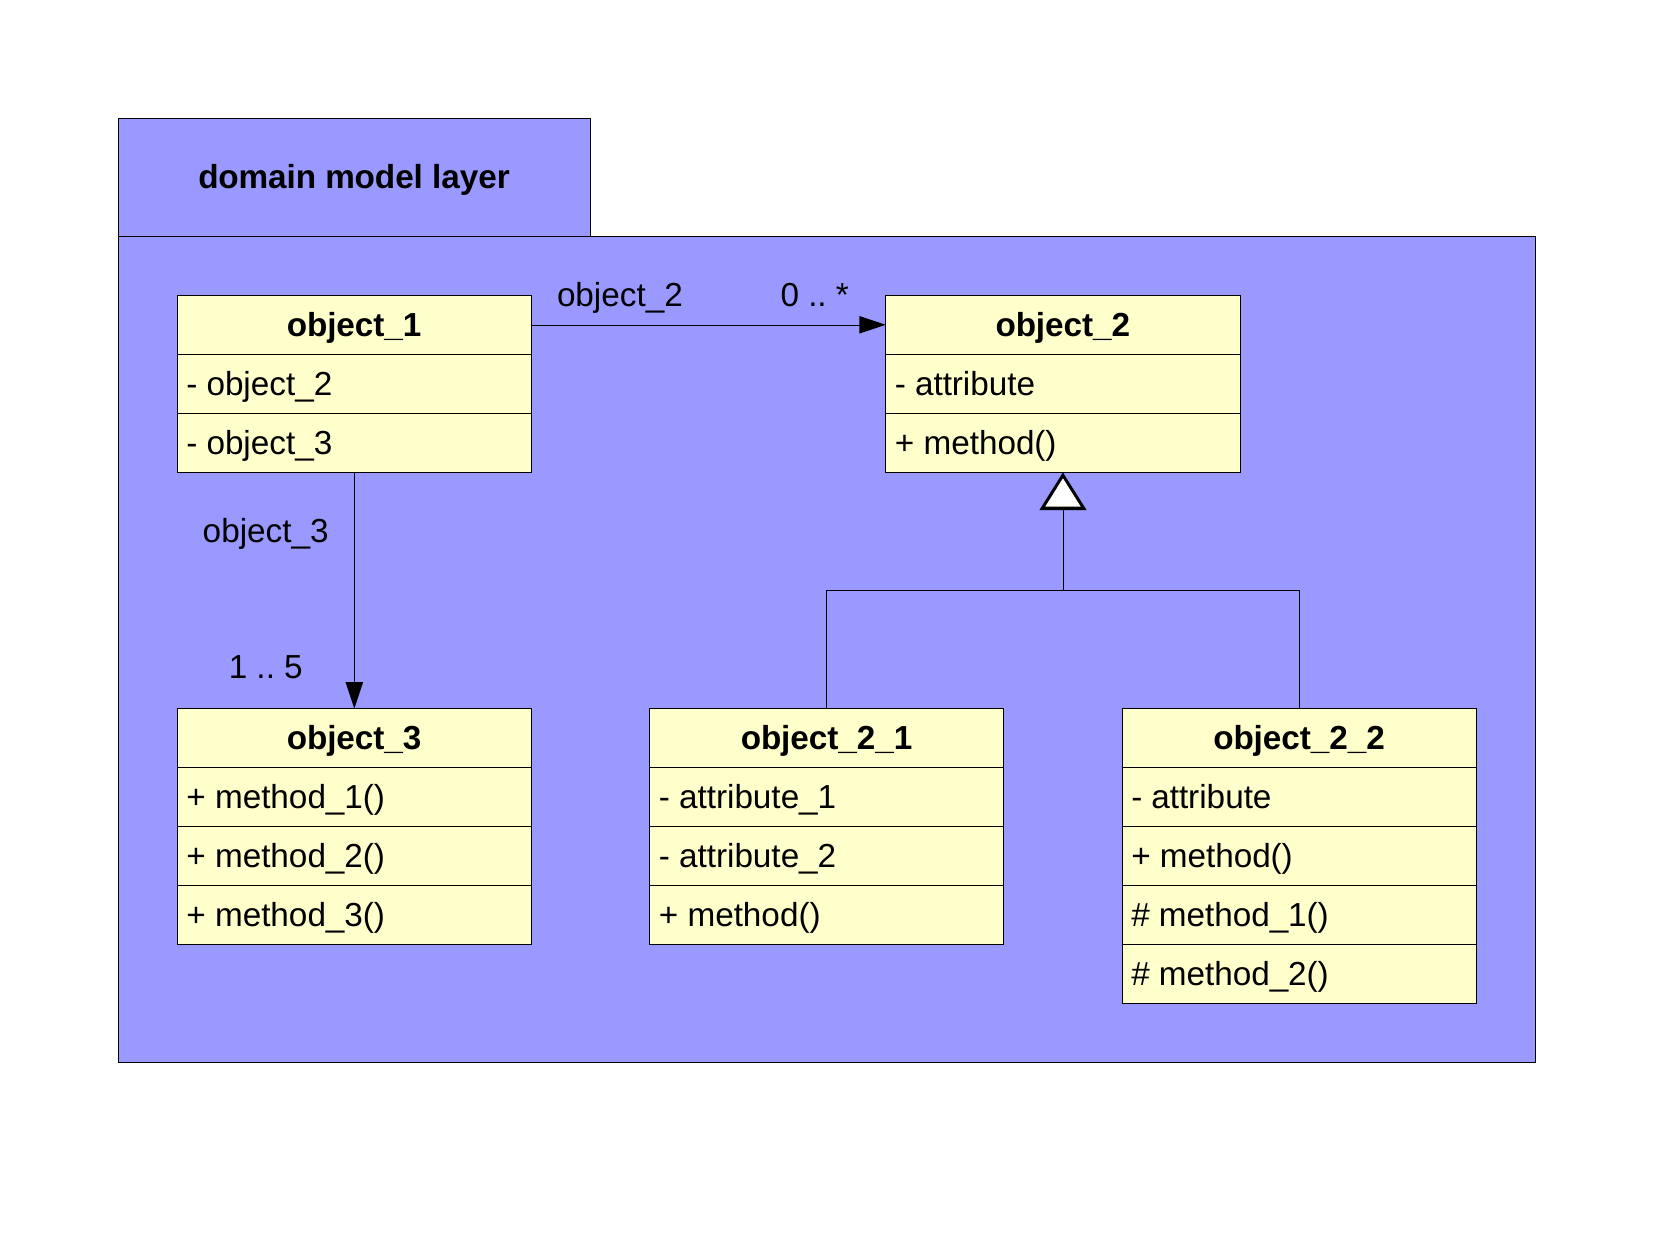

domain model layer
object_2
0 .. *
object_1
 - object_2
 - object_3
object_2
 - attribute
 + method()
object_3
1 .. 5
object_3
 + method_1()
 + method_2()
 + method_3()
object_2_1
 - attribute_1
 - attribute_2
 + method()
object_2_2
 - attribute
 + method()
 # method_1()
 # method_2()